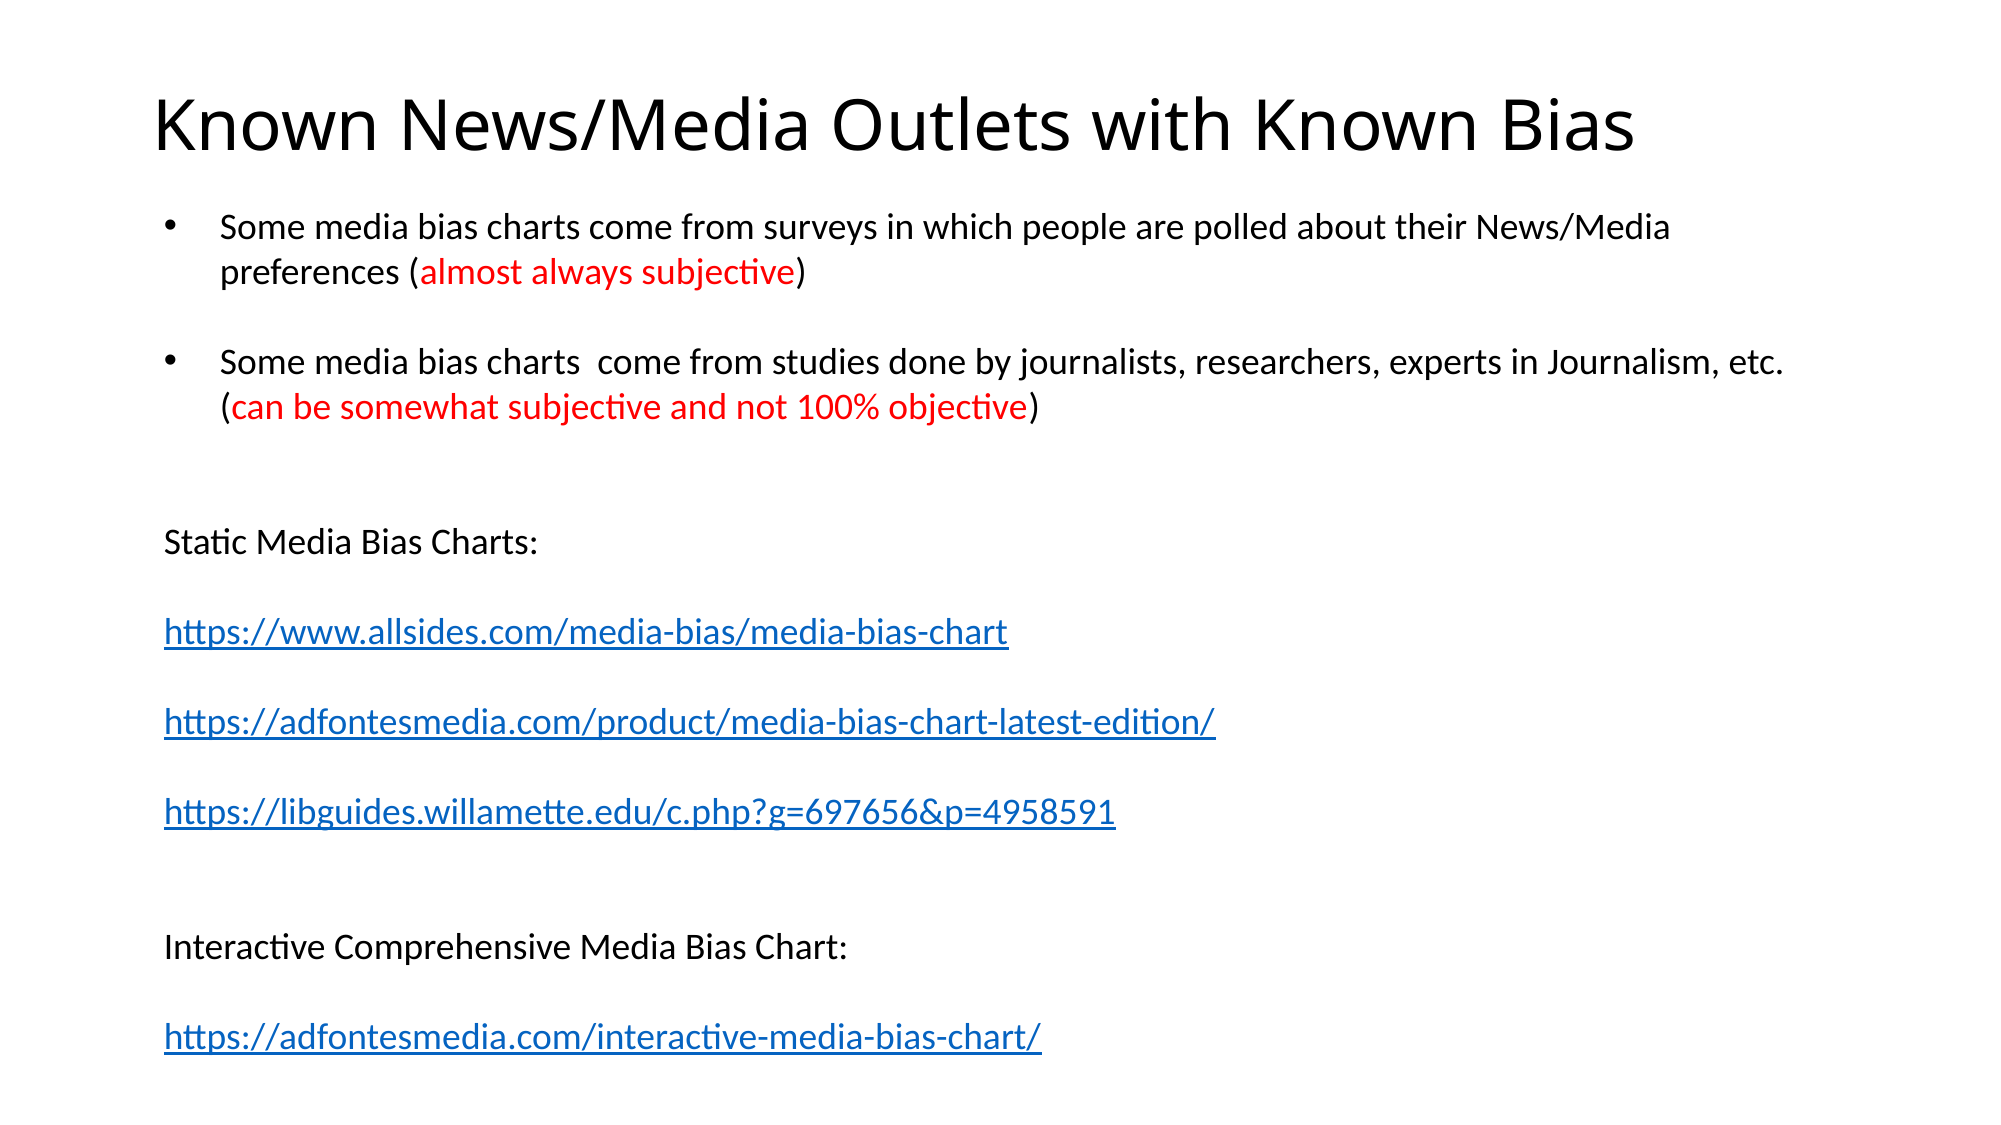

# Known News/Media Outlets with Known Bias
Some media bias charts come from surveys in which people are polled about their News/Media preferences (almost always subjective)
Some media bias charts come from studies done by journalists, researchers, experts in Journalism, etc. (can be somewhat subjective and not 100% objective)
Static Media Bias Charts:
https://www.allsides.com/media-bias/media-bias-chart
https://adfontesmedia.com/product/media-bias-chart-latest-edition/
https://libguides.willamette.edu/c.php?g=697656&p=4958591
Interactive Comprehensive Media Bias Chart:
https://adfontesmedia.com/interactive-media-bias-chart/